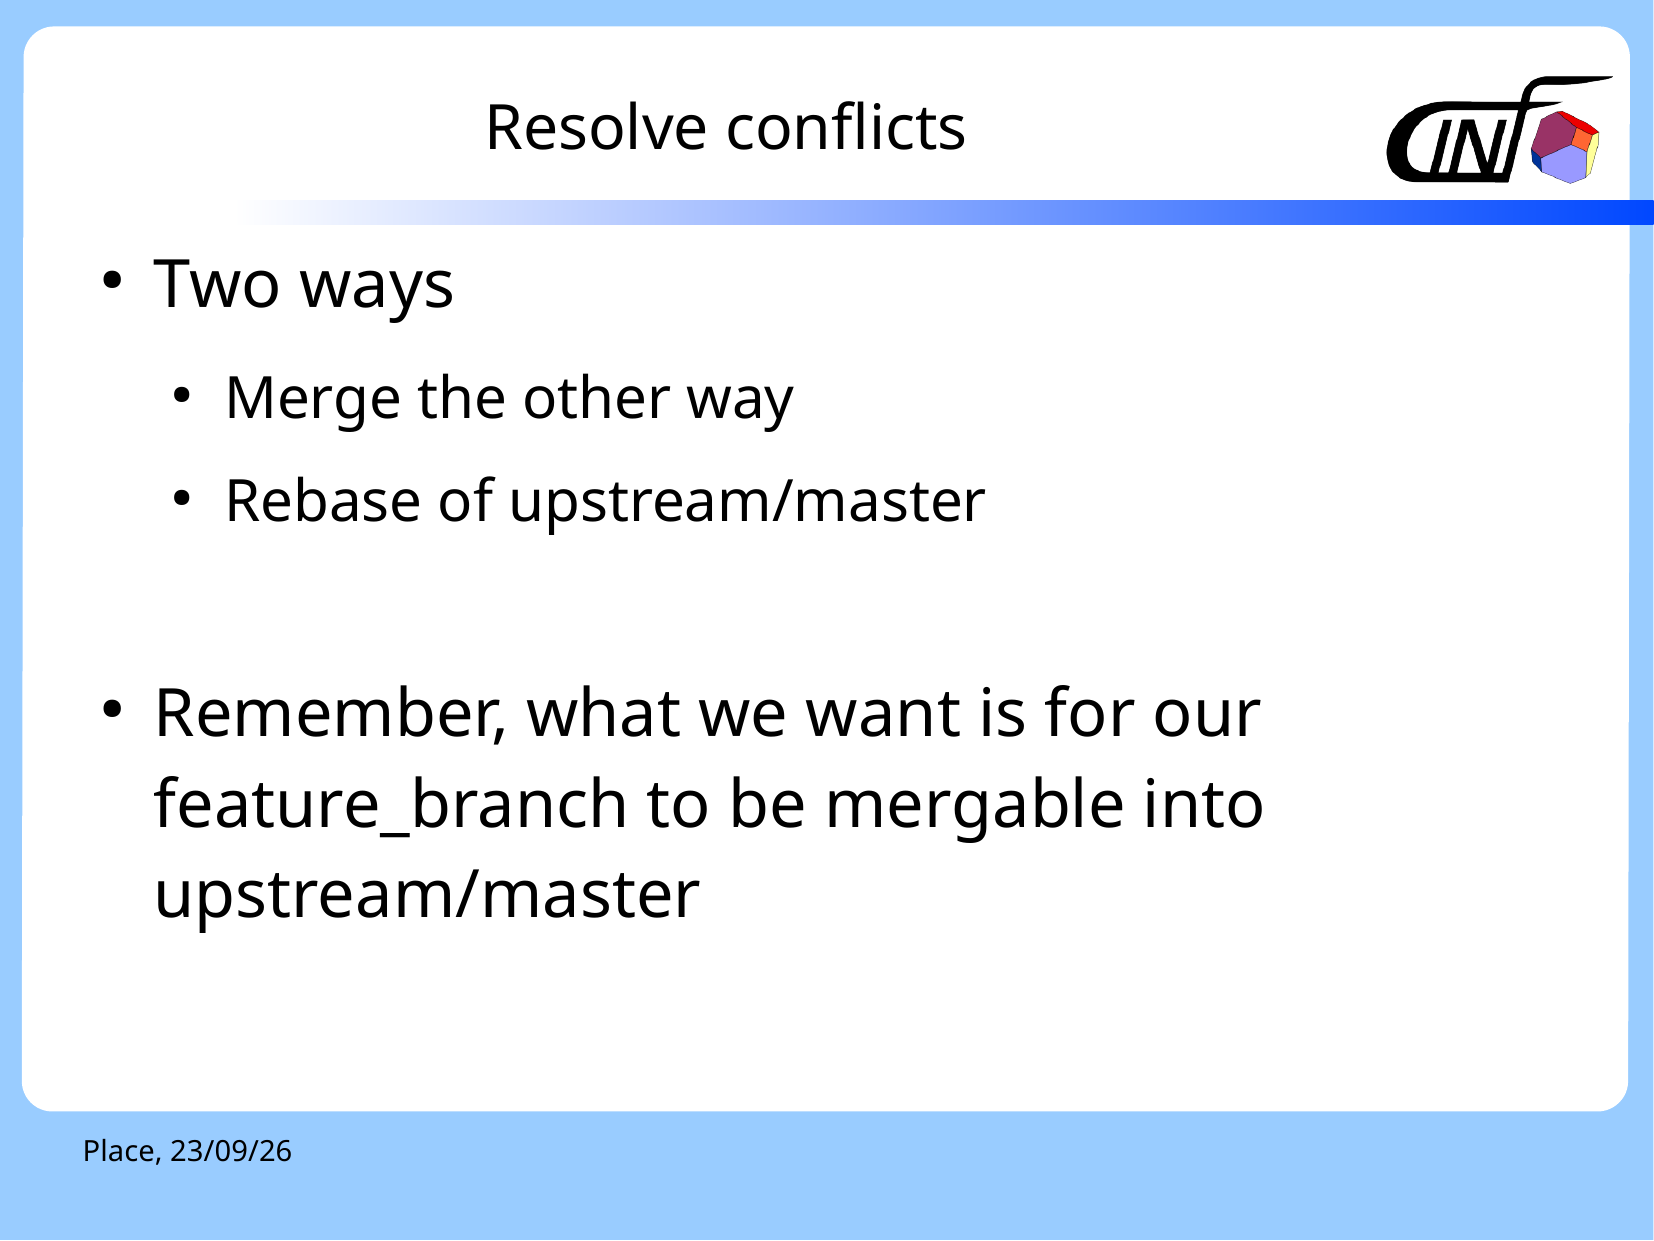

# Resolve conflicts
Two ways
Merge the other way
Rebase of upstream/master
Remember, what we want is for our feature_branch to be mergable into upstream/master